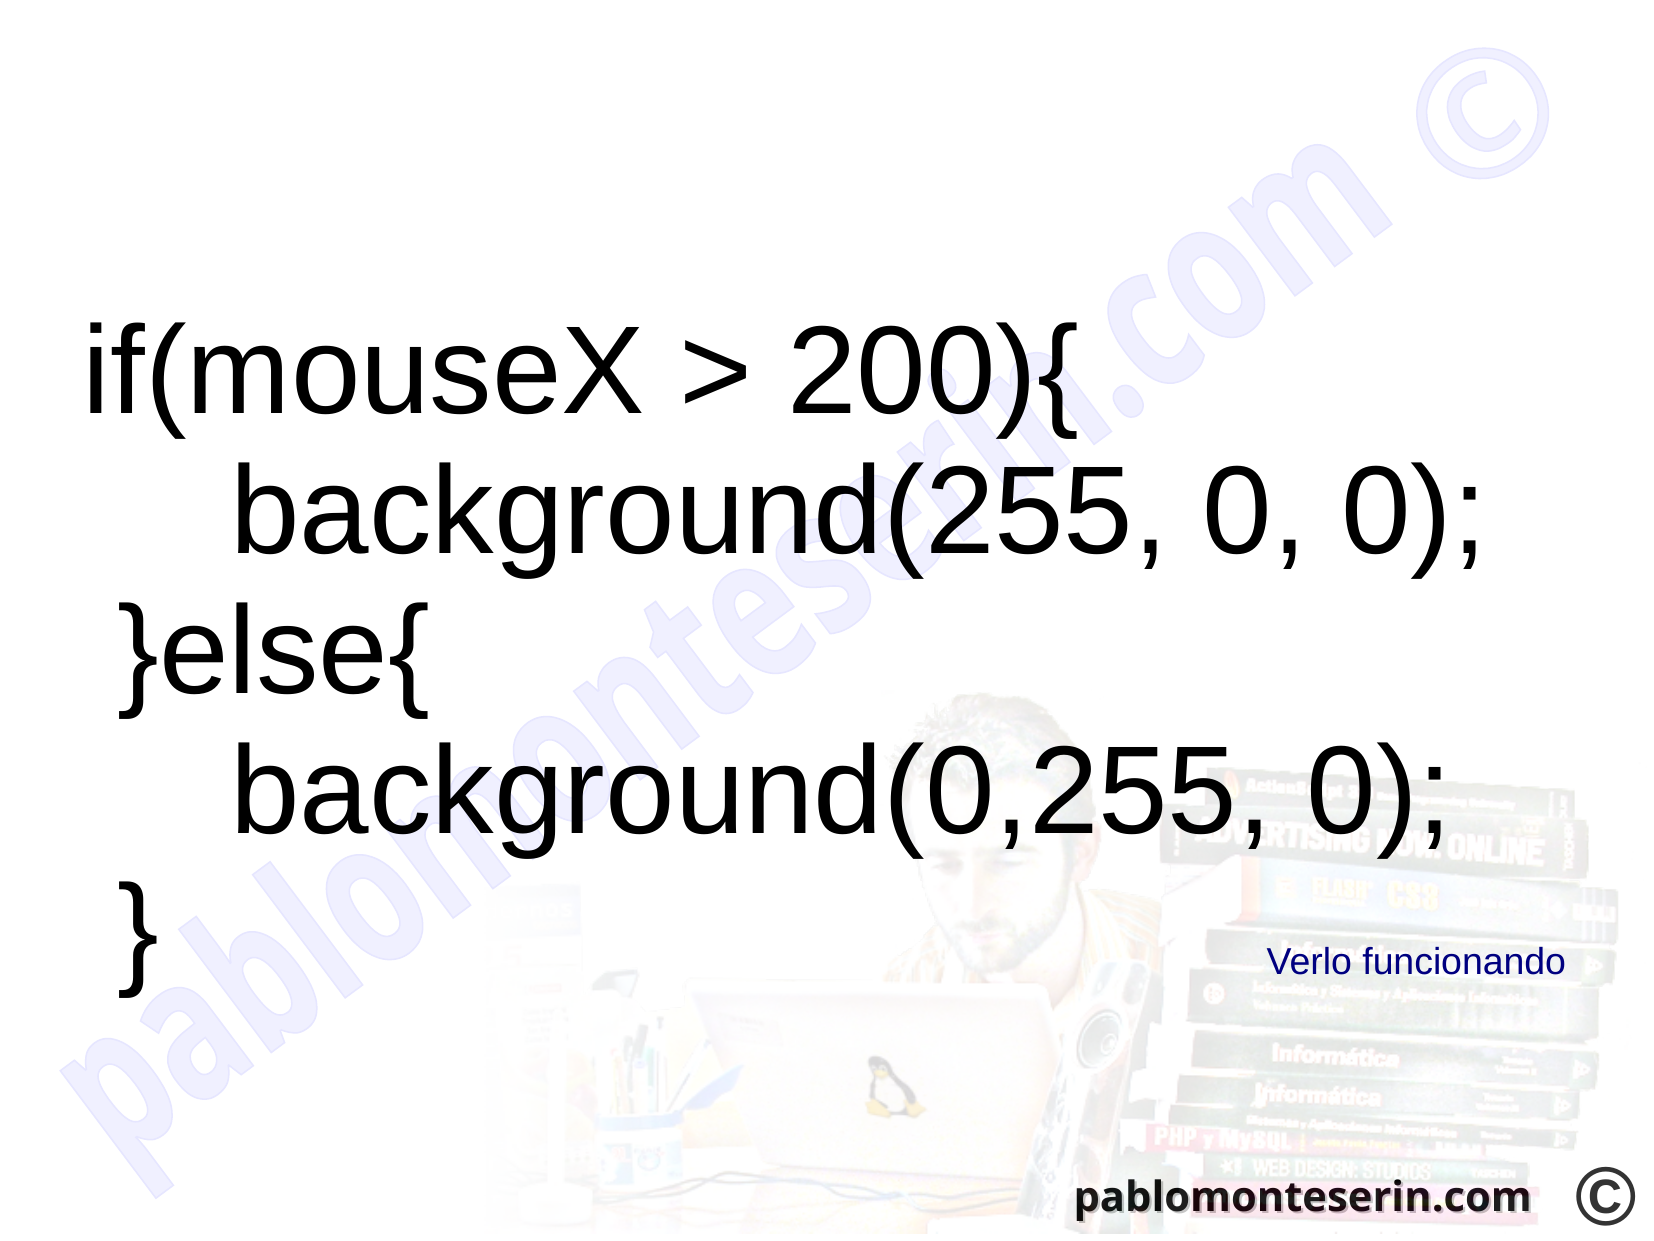

#
if(mouseX > 200){
 		background(255, 0, 0);
 }else{
 		background(0,255, 0);
 }
Verlo funcionando